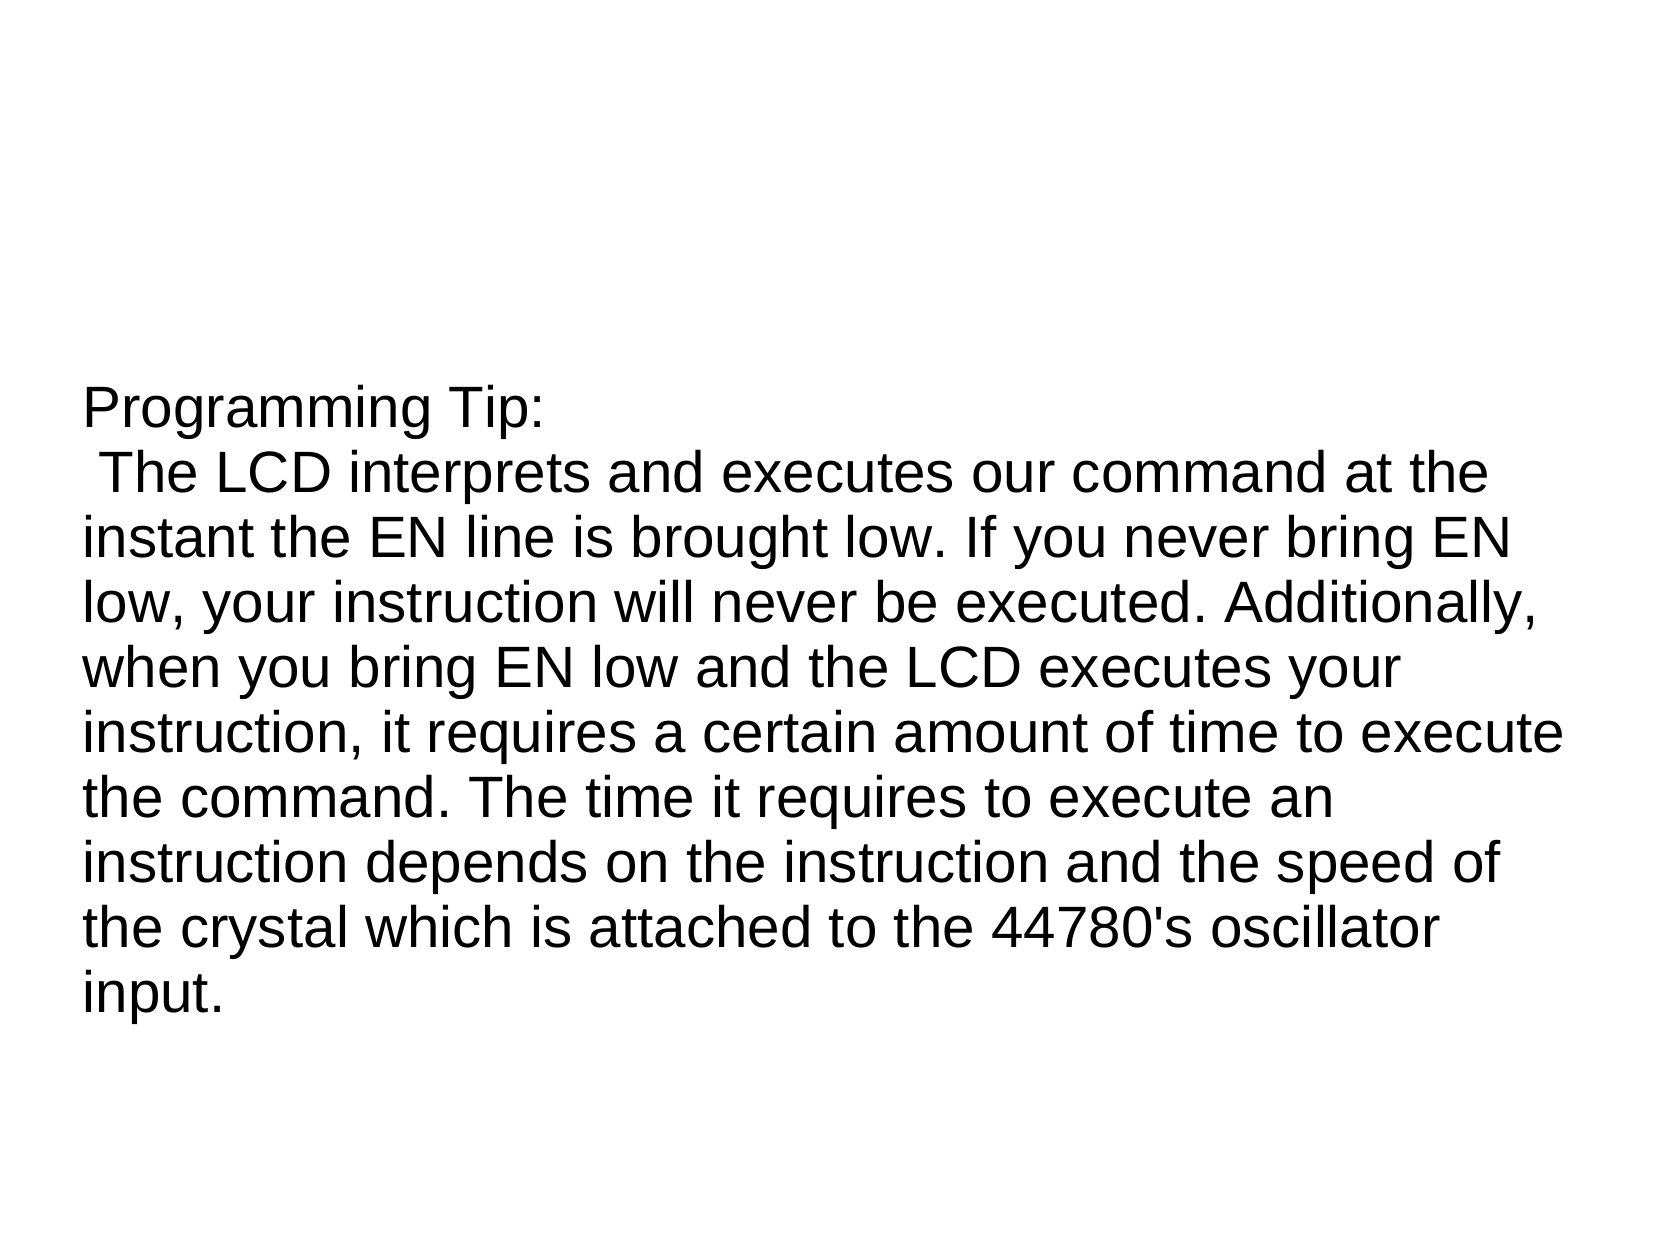

# Programming Tip:
 The LCD interprets and executes our command at the instant the EN line is brought low. If you never bring EN low, your instruction will never be executed. Additionally, when you bring EN low and the LCD executes your instruction, it requires a certain amount of time to execute the command. The time it requires to execute an instruction depends on the instruction and the speed of the crystal which is attached to the 44780's oscillator input.